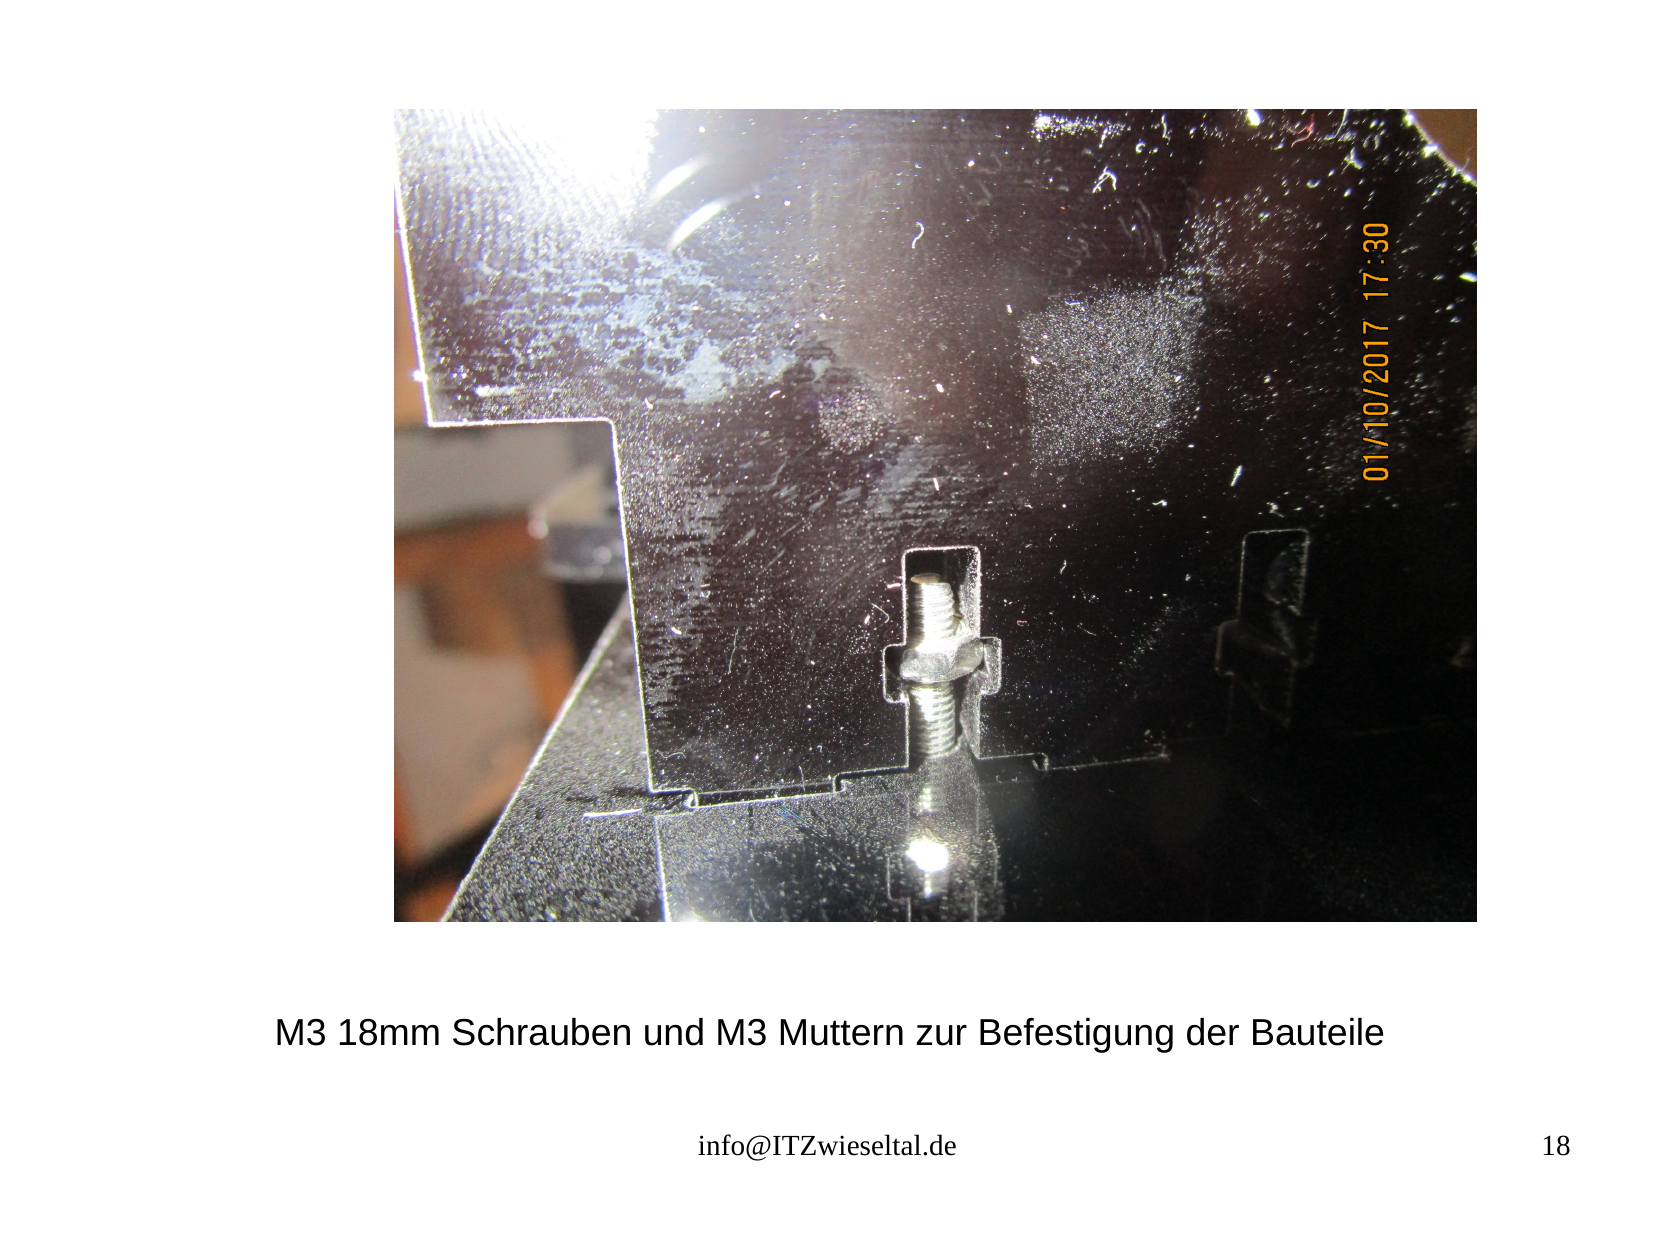

M3 18mm Schrauben und M3 Muttern zur Befestigung der Bauteile
info@ITZwieseltal.de
18